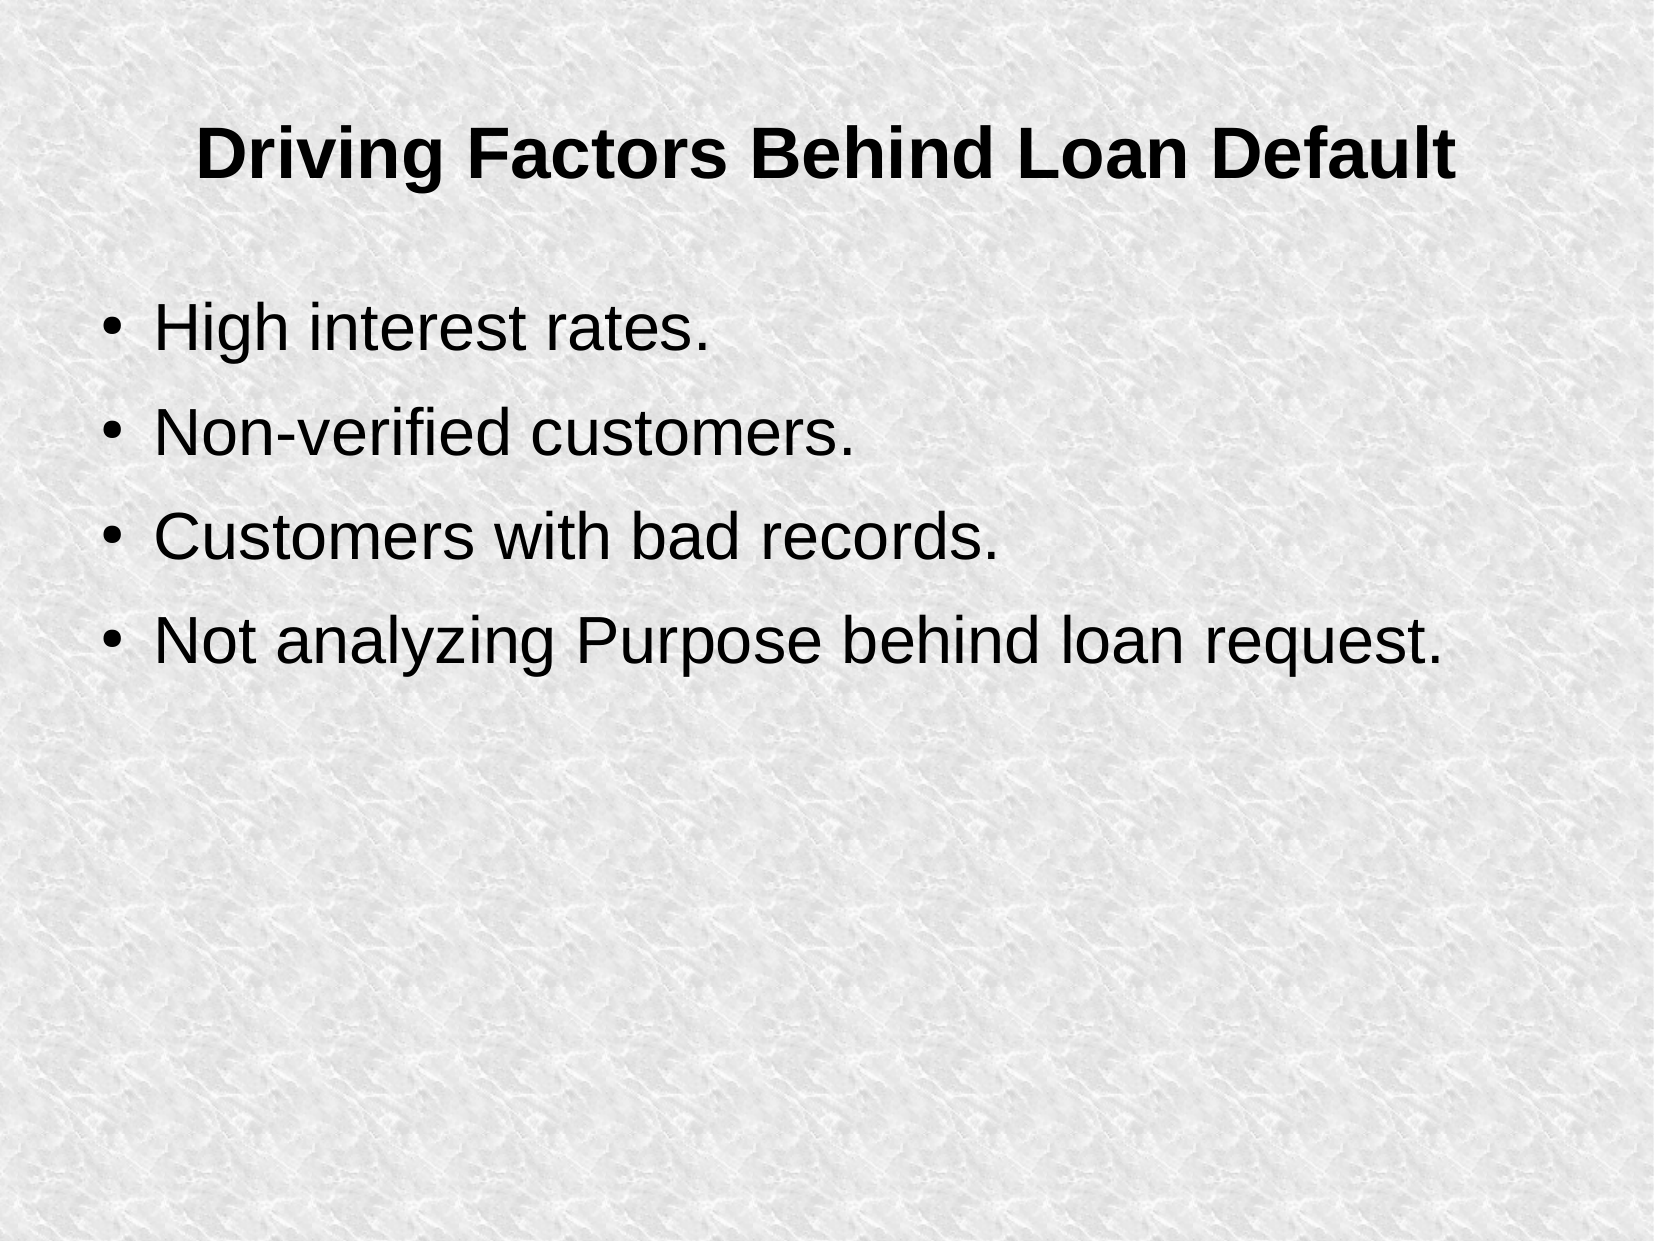

# Driving Factors Behind Loan Default
High interest rates.
Non-verified customers.
Customers with bad records.
Not analyzing Purpose behind loan request.